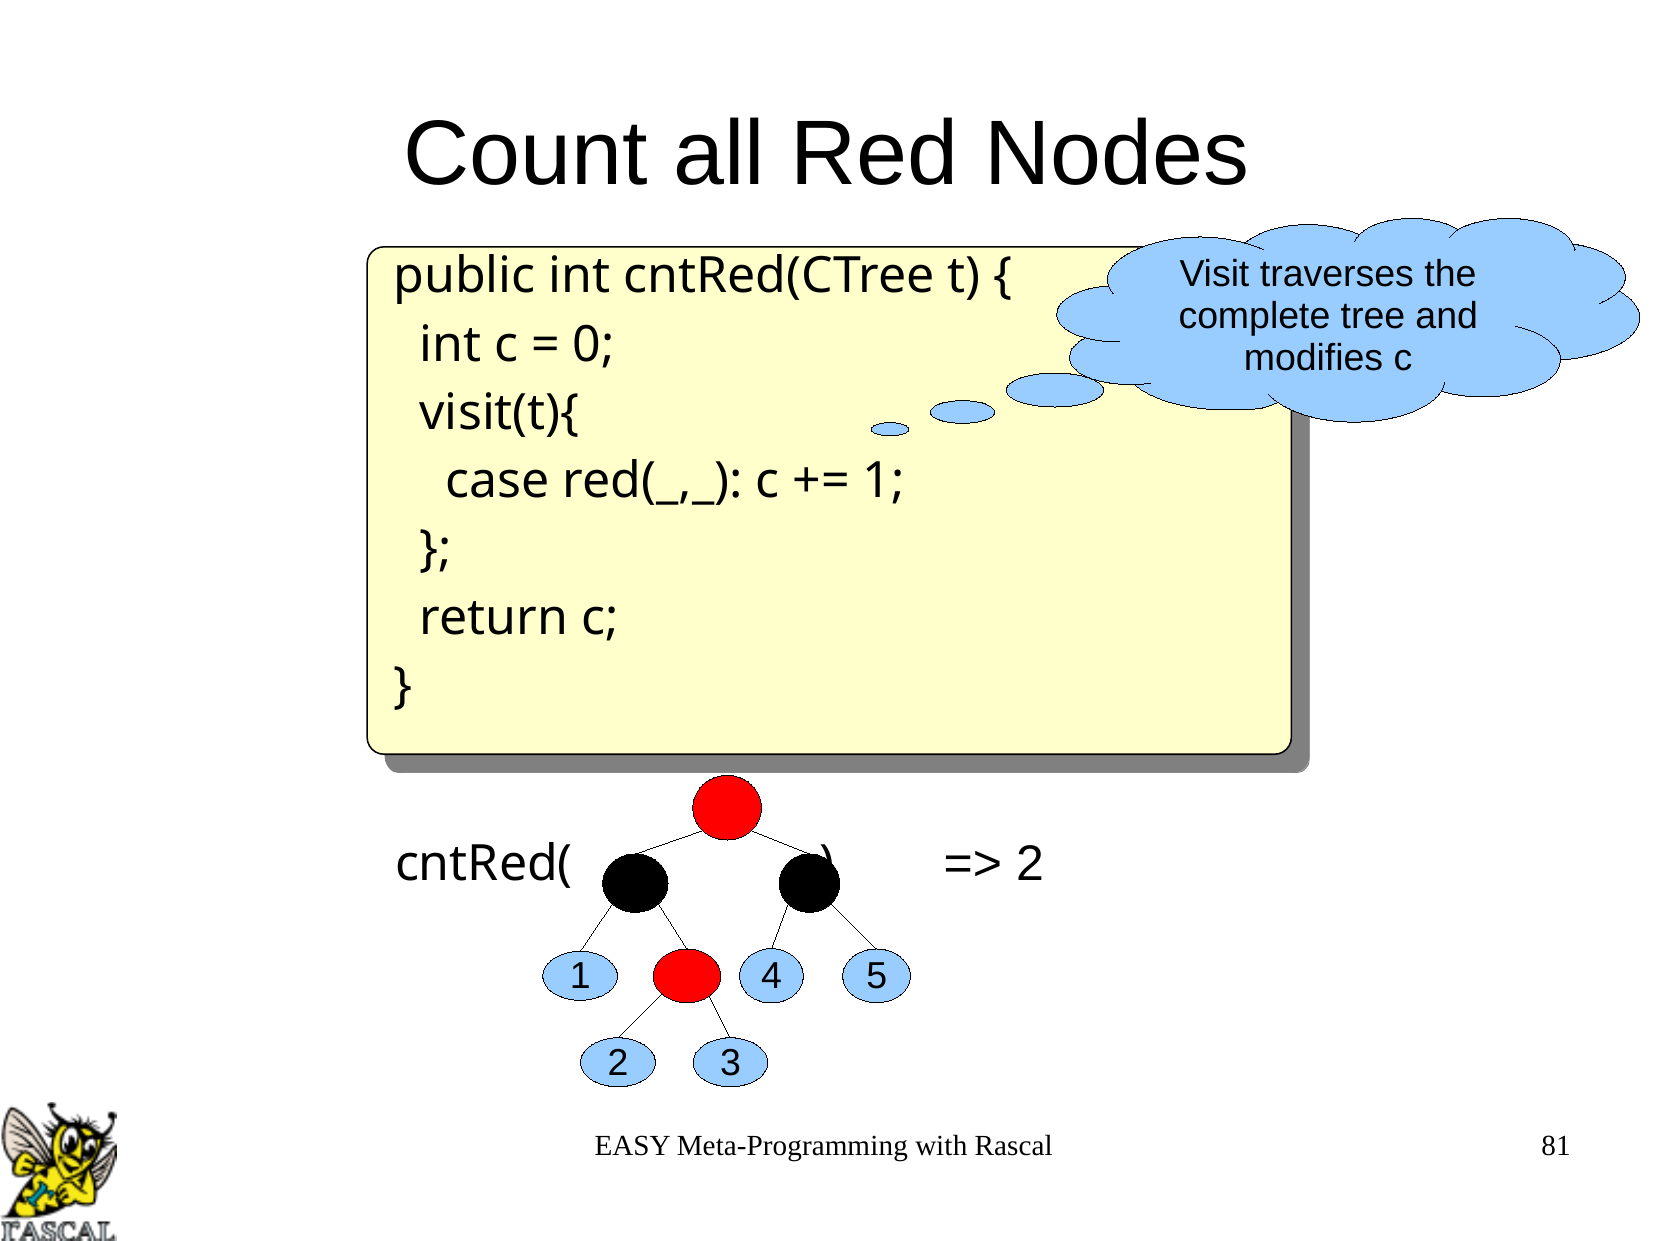

# Count all Red Nodes
Visit traverses the
 complete tree and
modifies c
public int cntRed(CTree t) {
 int c = 0;
 visit(t){
 case red(_,_): c += 1;
 };
 return c;
}
4
5
1
2
3
cntRed( ) => 2
81